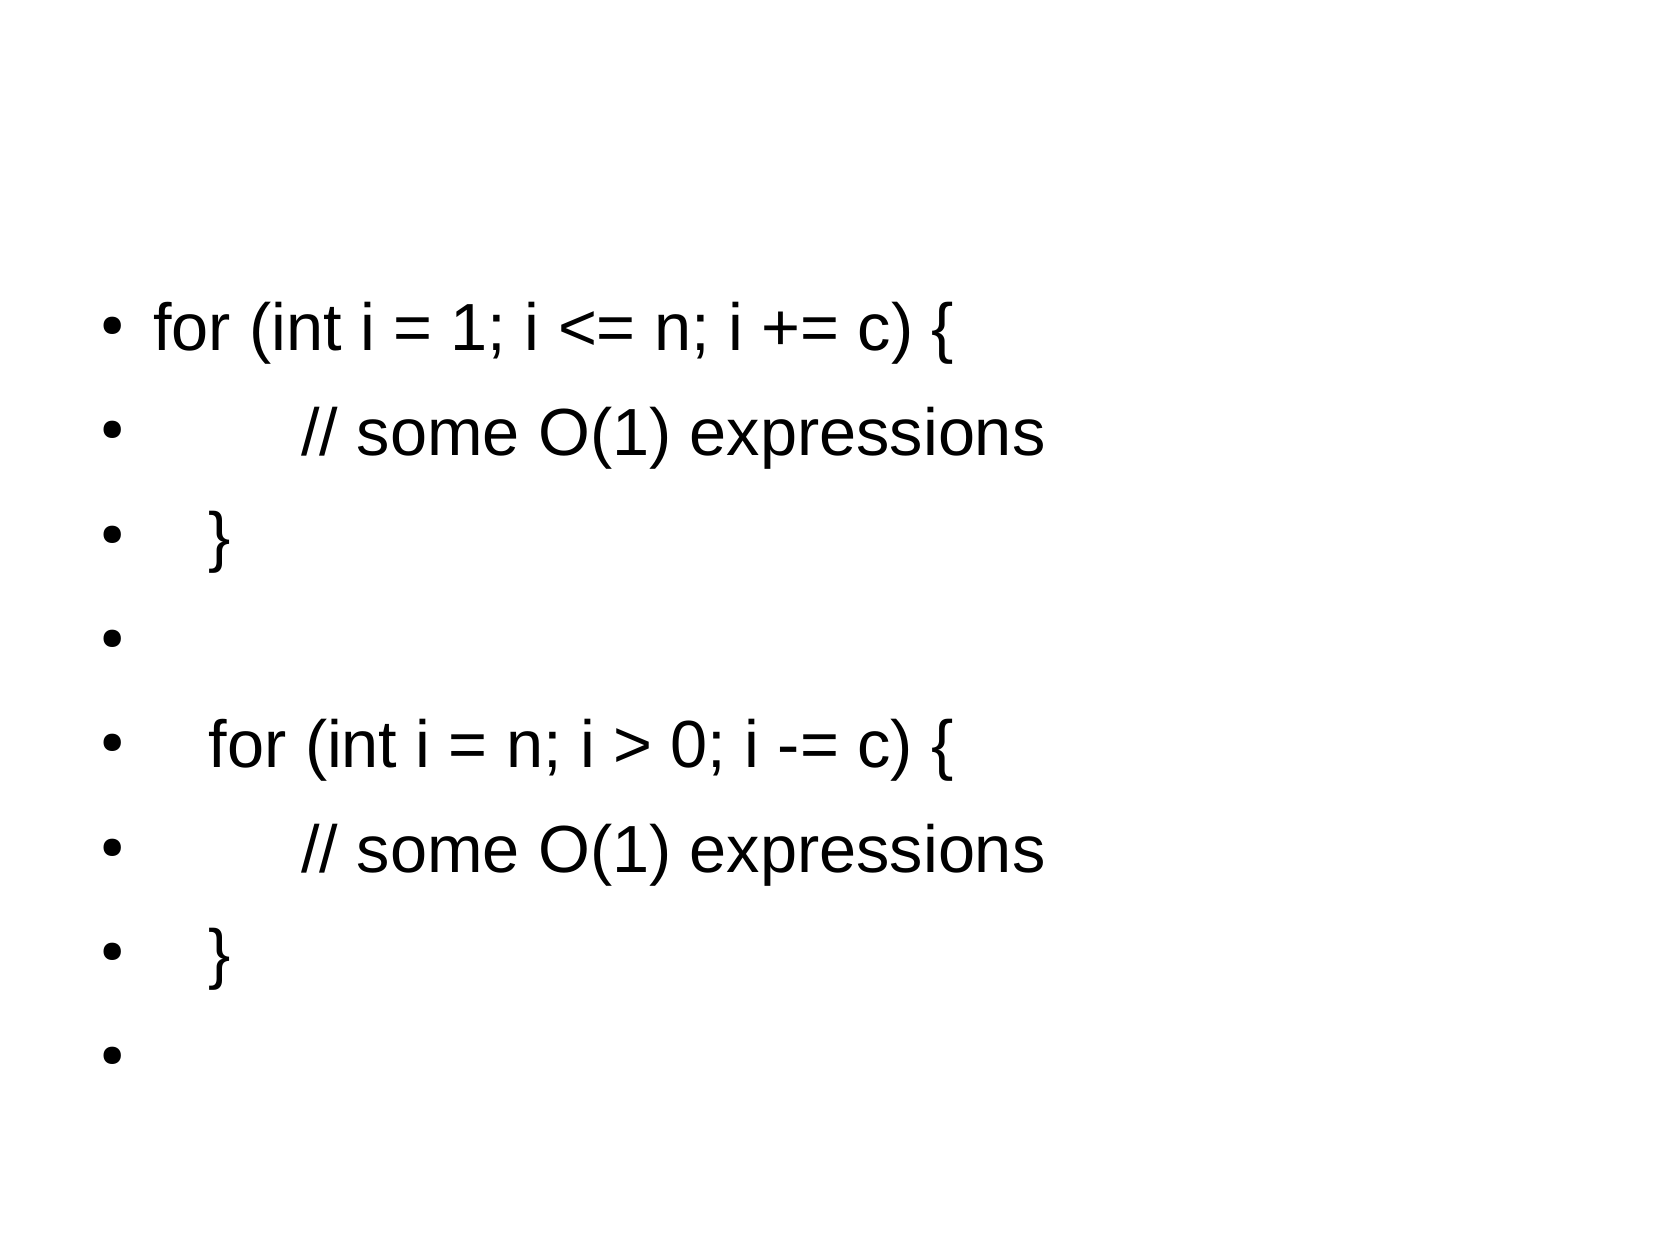

#
for (int i = 1; i <= n; i += c) {
 // some O(1) expressions
 }
 for (int i = n; i > 0; i -= c) {
 // some O(1) expressions
 }